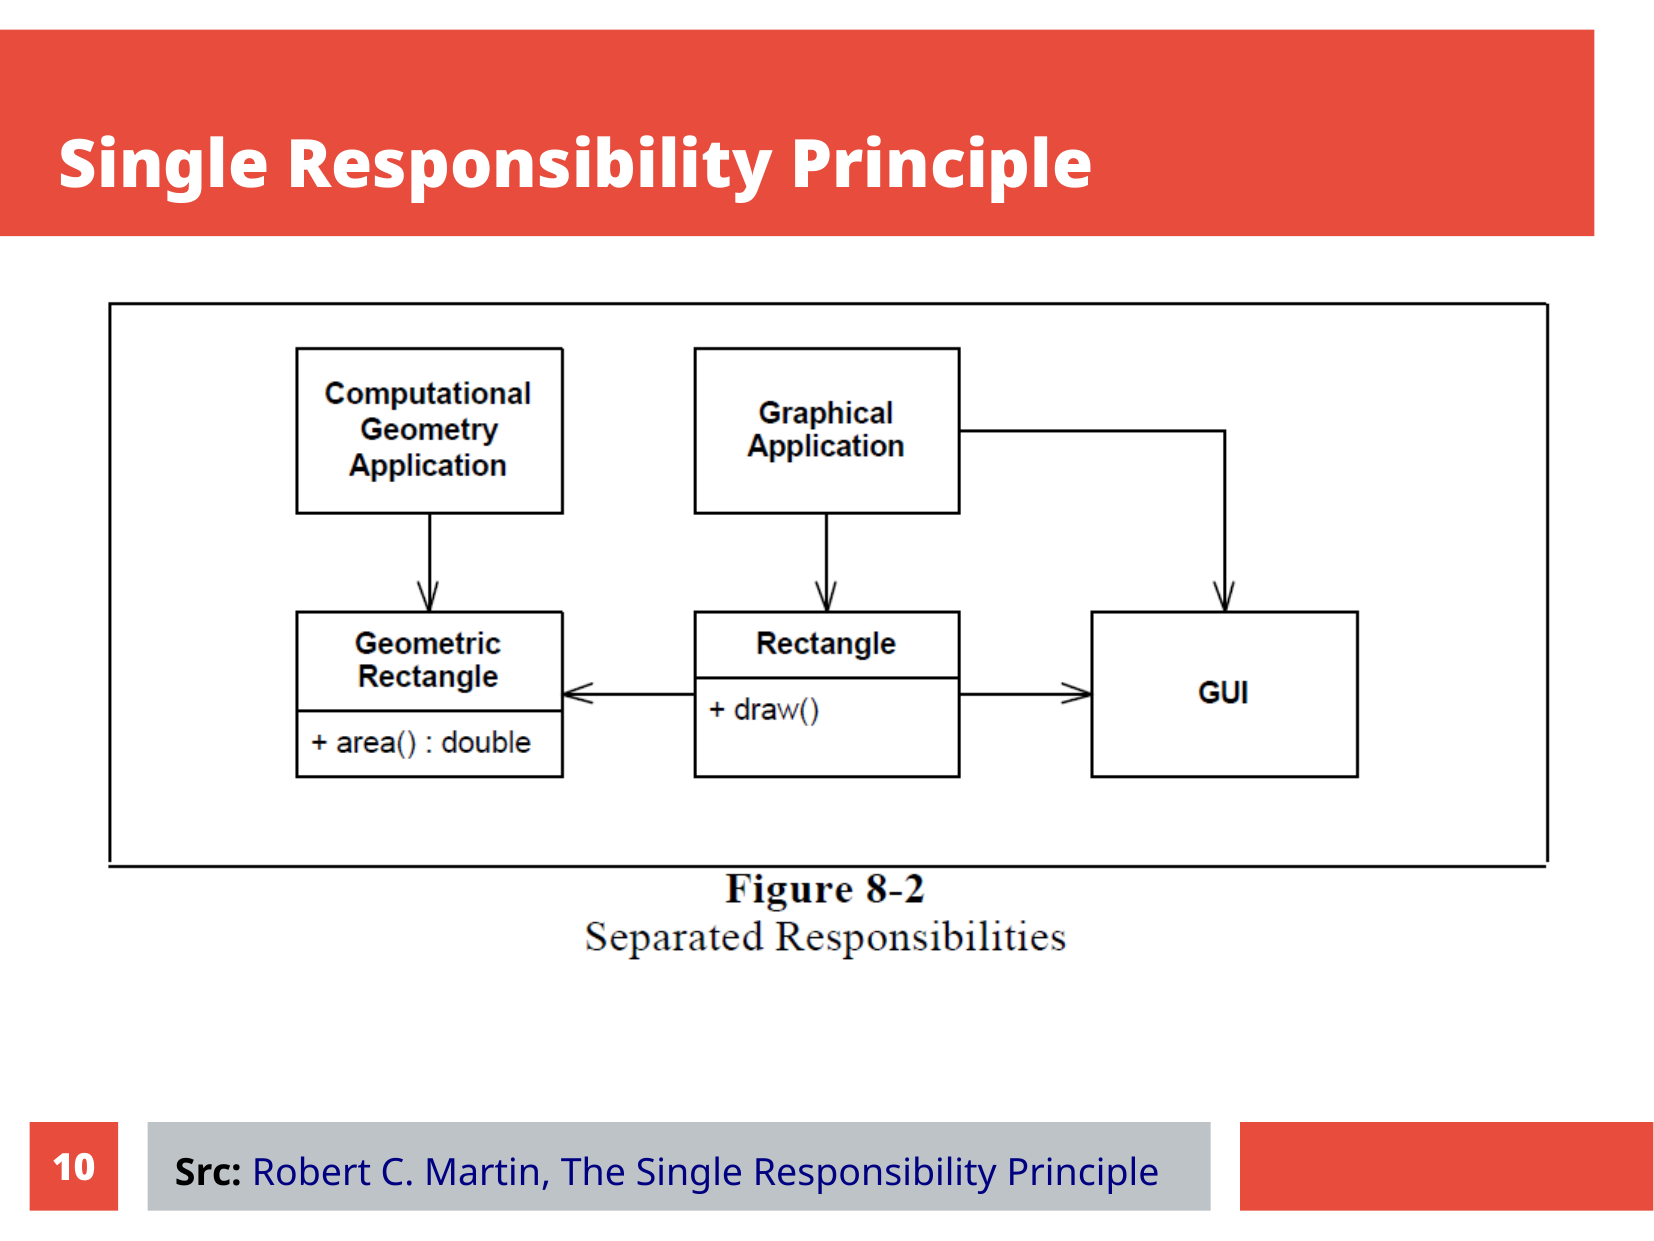

# Single Responsibility Principle
10
Src: Robert C. Martin, The Single Responsibility Principle